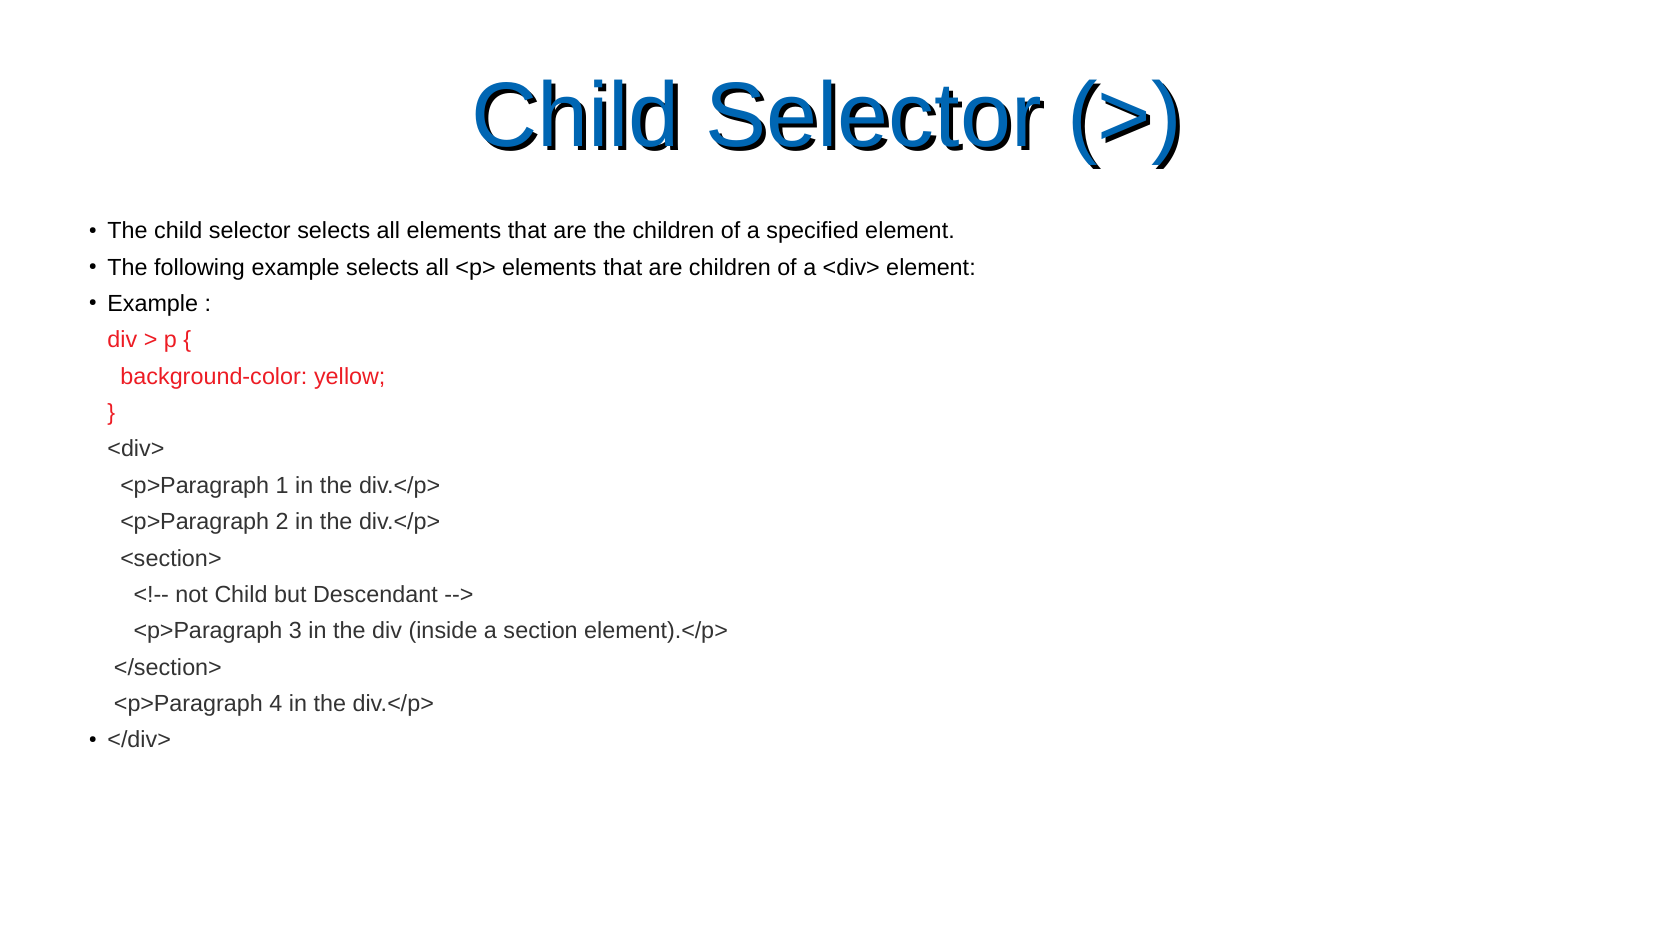

# Child Selector (>)
The child selector selects all elements that are the children of a specified element.
The following example selects all <p> elements that are children of a <div> element:
Example :
div > p {
 background-color: yellow;
}
<div>
 <p>Paragraph 1 in the div.</p>
 <p>Paragraph 2 in the div.</p>
 <section>
 <!-- not Child but Descendant -->
 <p>Paragraph 3 in the div (inside a section element).</p>
 </section>
 <p>Paragraph 4 in the div.</p>
</div>